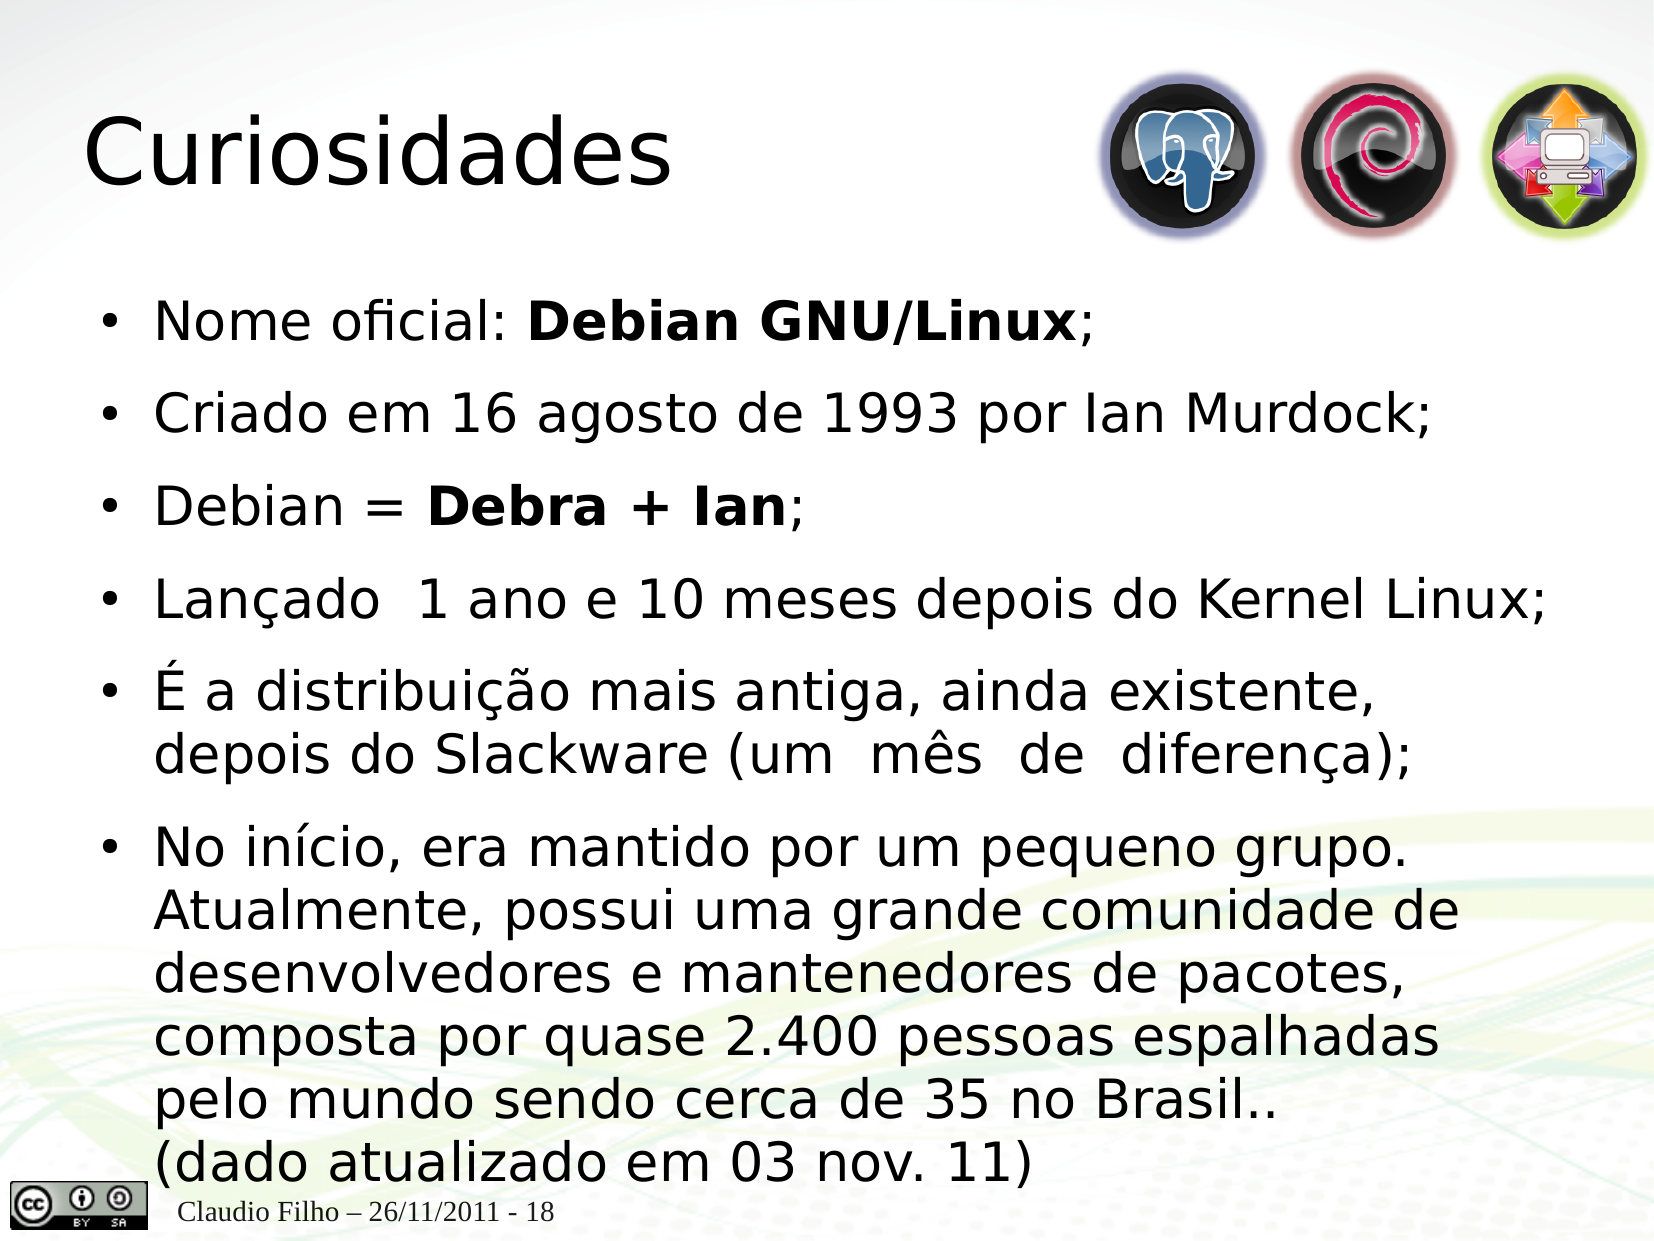

# Curiosidades
Nome oficial: Debian GNU/Linux;
Criado em 16 agosto de 1993 por Ian Murdock;
Debian = Debra + Ian;
Lançado  1 ano e 10 meses depois do Kernel Linux;
É a distribuição mais antiga, ainda existente, 
depois do Slackware (um  mês  de  diferença);
No início, era mantido por um pequeno grupo. Atualmente, possui uma grande comunidade de desenvolvedores e mantenedores de pacotes, composta por quase 2.400 pessoas espalhadas pelo mundo sendo cerca de 35 no Brasil..
(dado atualizado em 03 nov. 11)